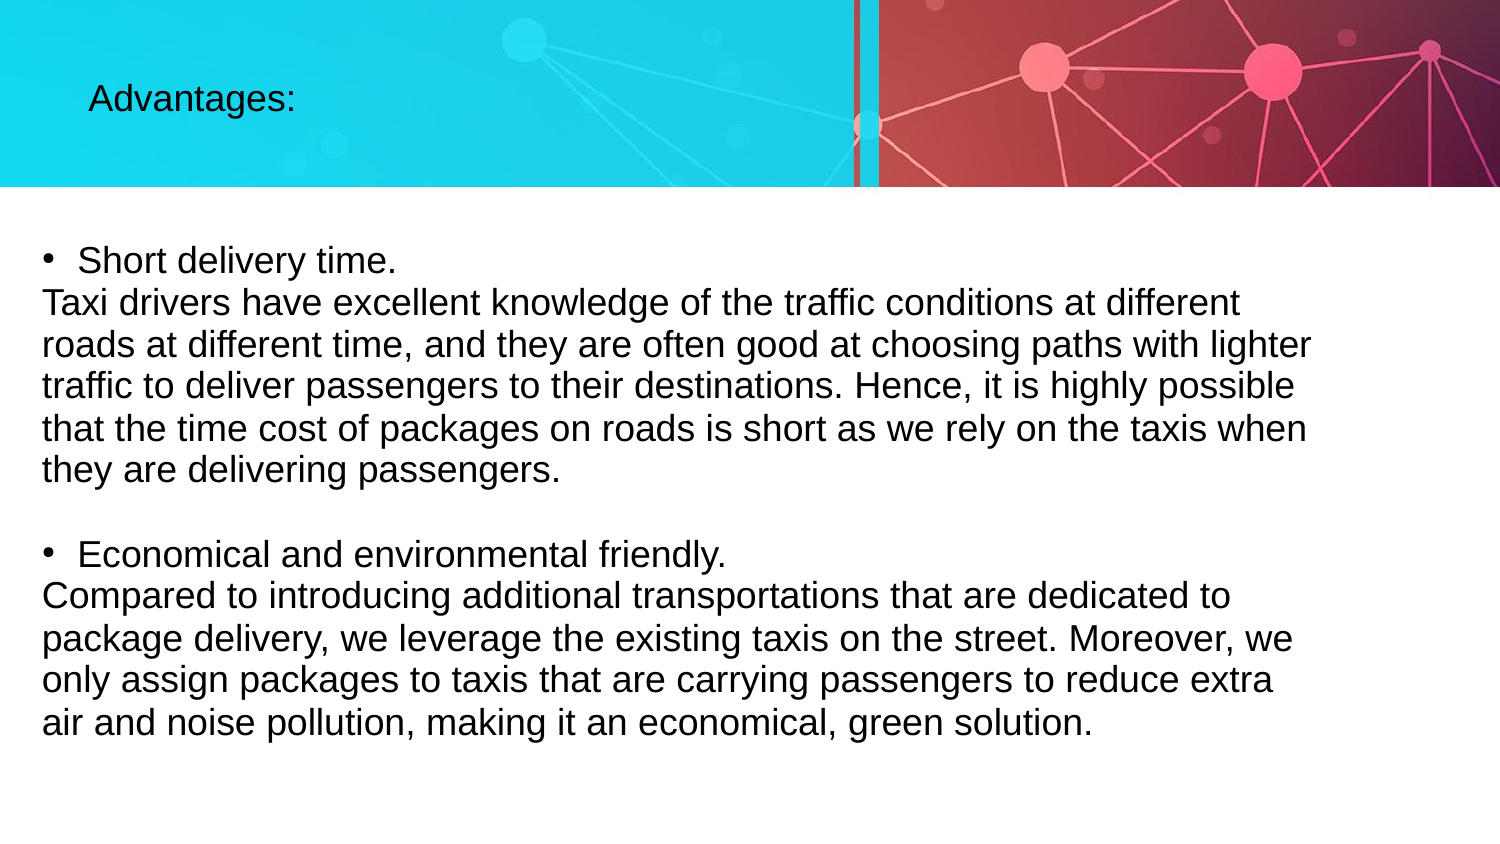

# Advantages:
Short delivery time.
Taxi drivers have excellent knowledge of the traffic conditions at different roads at different time, and they are often good at choosing paths with lighter traffic to deliver passengers to their destinations. Hence, it is highly possible that the time cost of packages on roads is short as we rely on the taxis when they are delivering passengers.
Economical and environmental friendly.
Compared to introducing additional transportations that are dedicated to package delivery, we leverage the existing taxis on the street. Moreover, we only assign packages to taxis that are carrying passengers to reduce extra air and noise pollution, making it an economical, green solution.